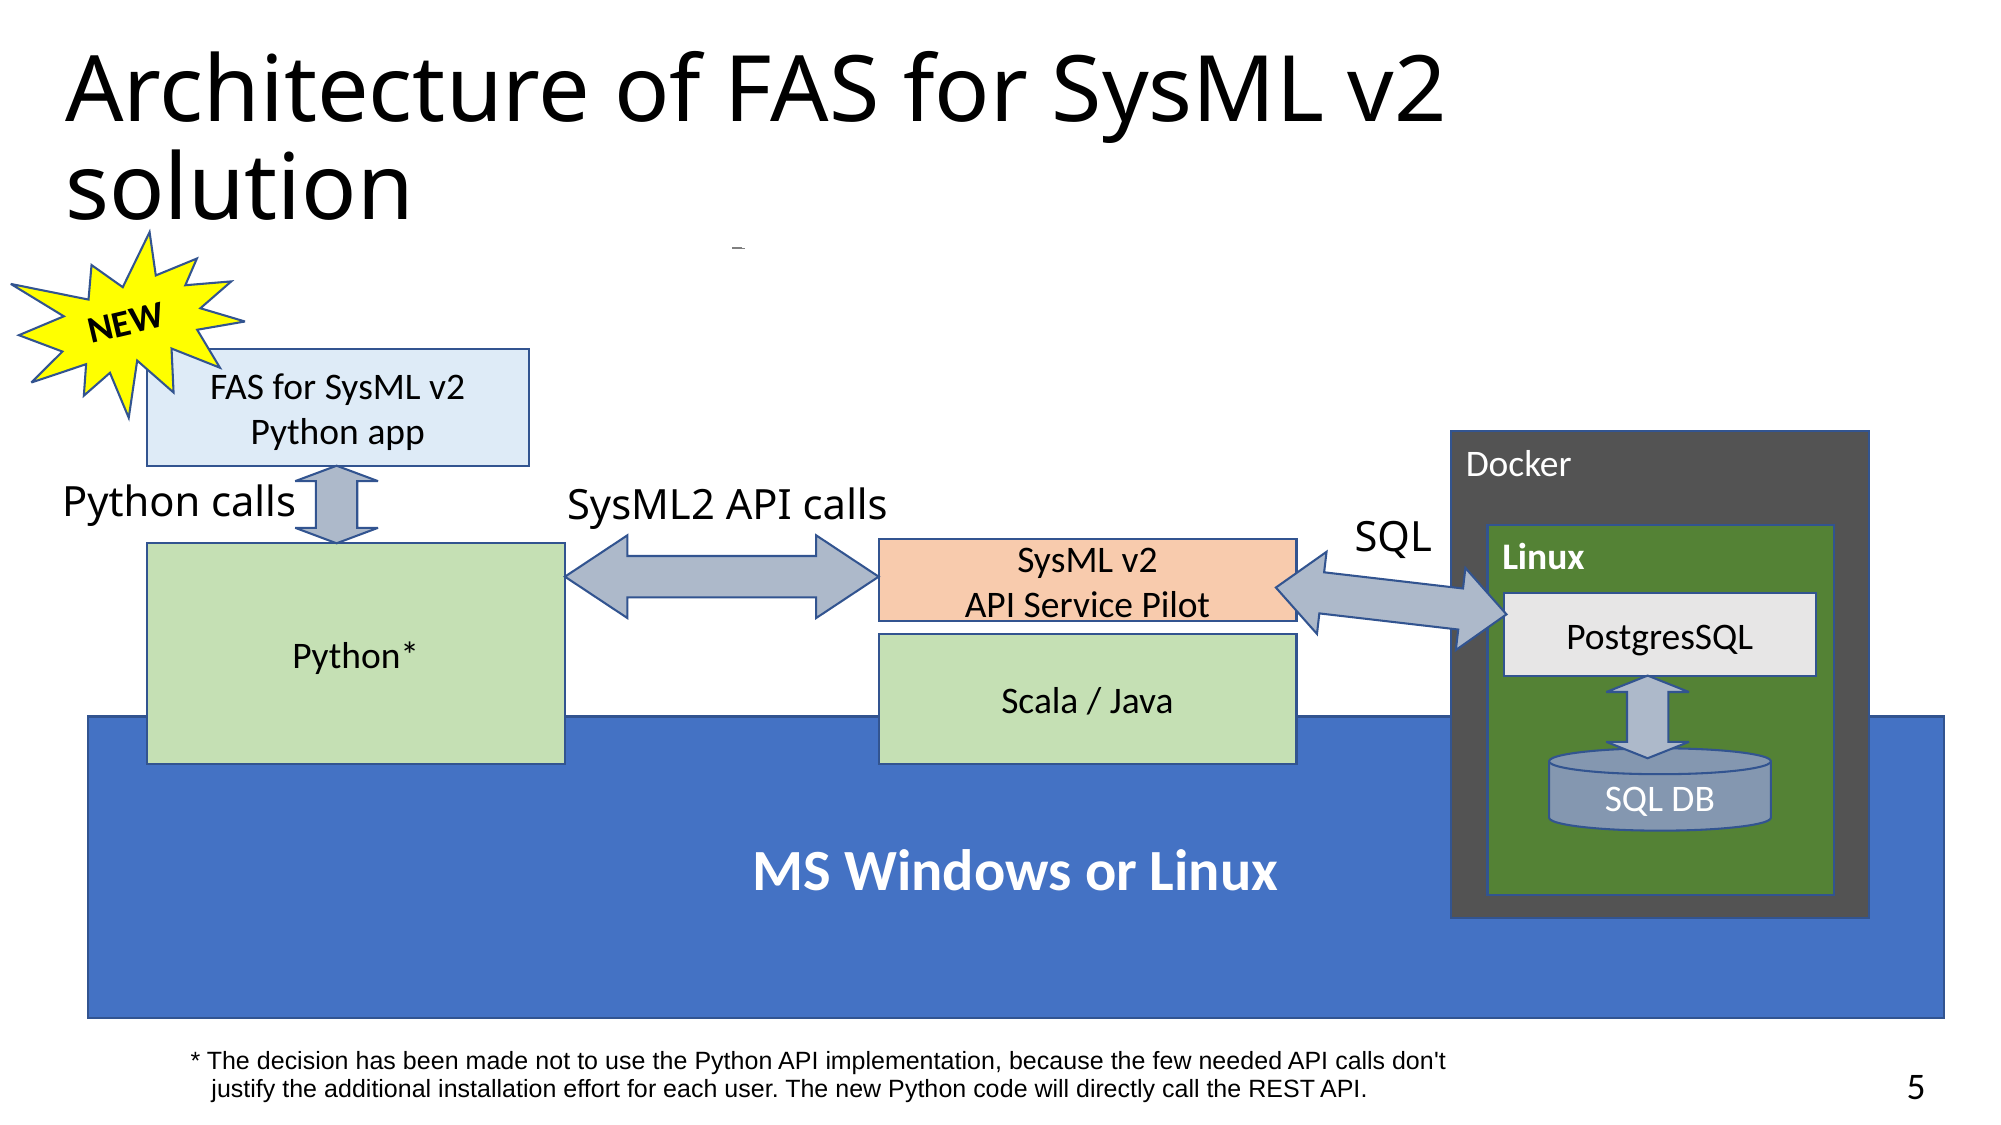

# Architecture of FAS for SysML v2 solution
NEW
FAS for SysML v2
Python app
Docker
Python calls
SysML2 API calls
SQL
Linux
SysML v2
API Service Pilot
Python*
PostgresSQL
Scala / Java
MS Windows or Linux
SQL DB
* The decision has been made not to use the Python API implementation, because the few needed API calls don't
 justify the additional installation effort for each user. The new Python code will directly call the REST API.